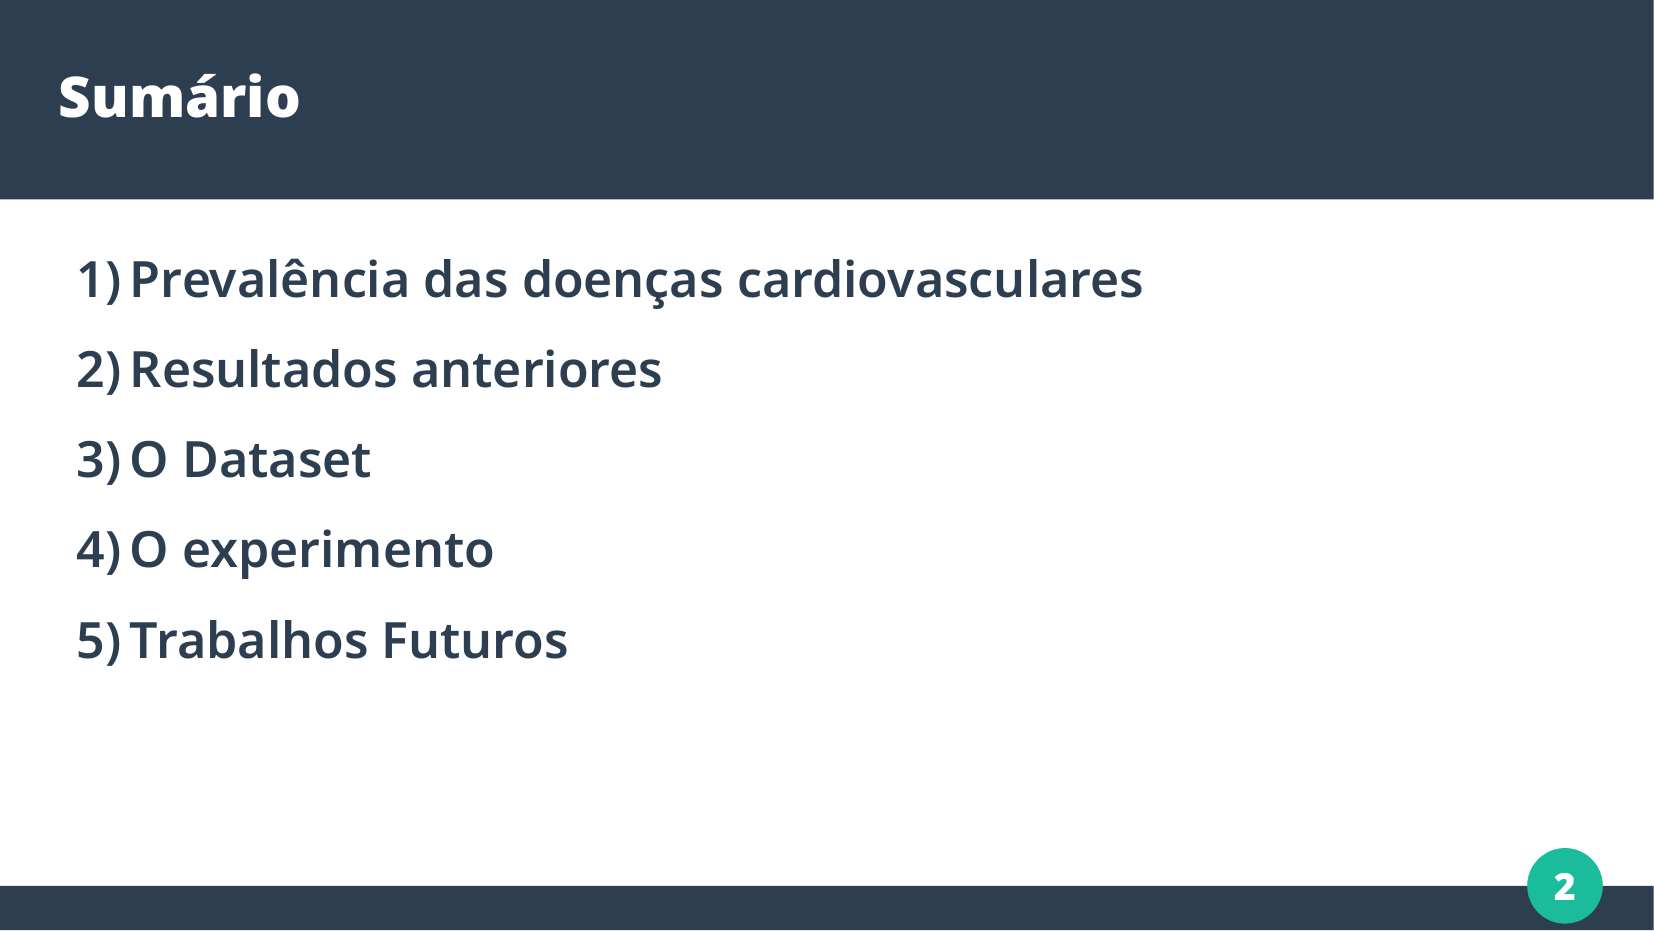

# Sumário
Prevalência das doenças cardiovasculares
Resultados anteriores
O Dataset
O experimento
Trabalhos Futuros